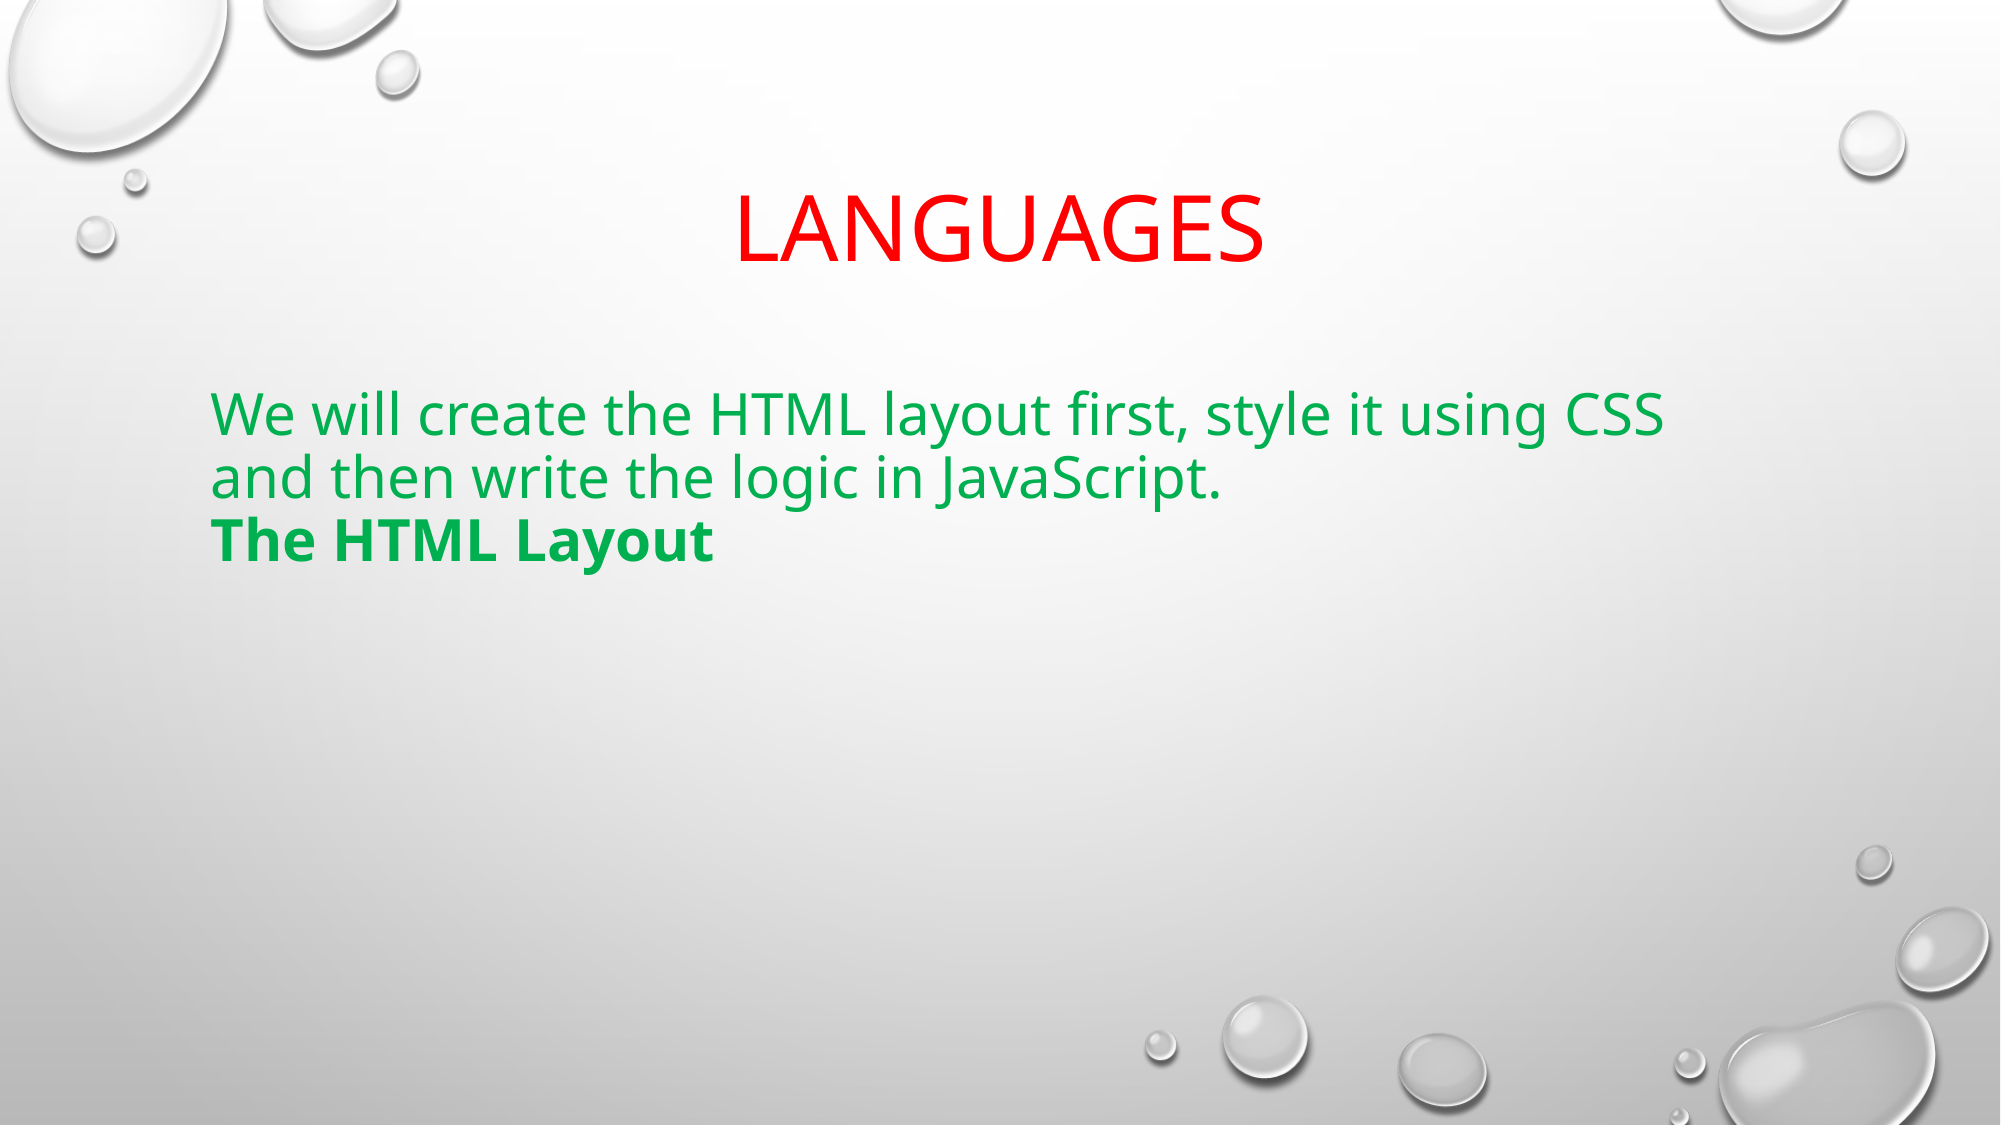

LANGUAGES
We will create the HTML layout first, style it using CSS and then write the logic in JavaScript. 
The HTML Layout